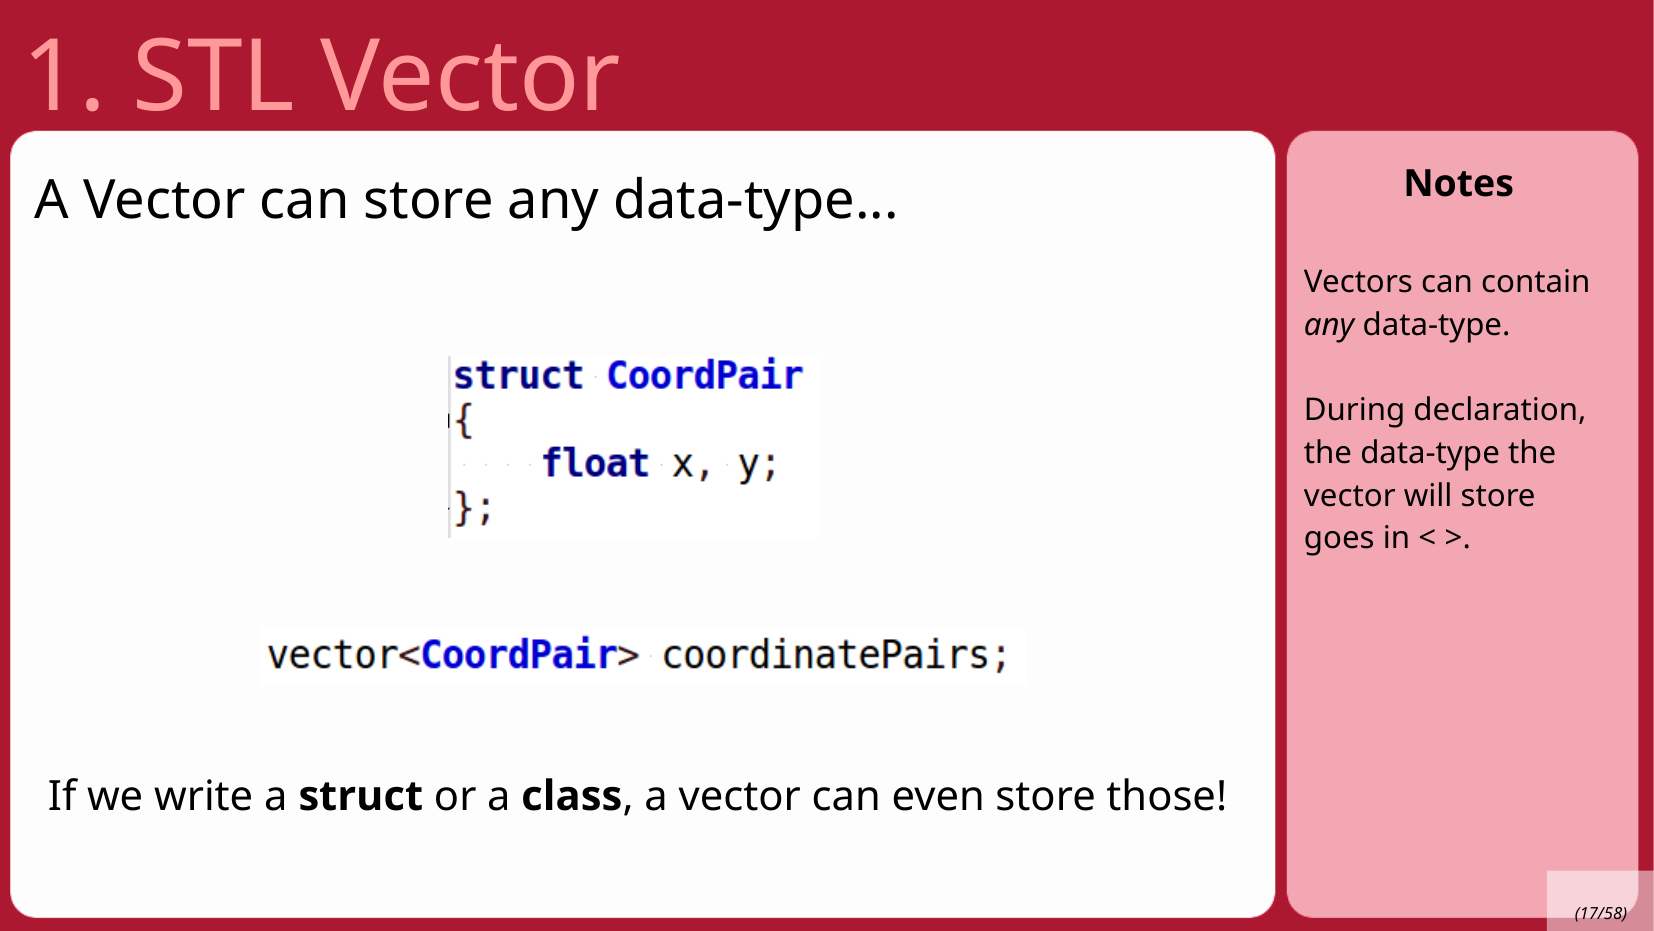

# 1. STL Vector
Notes
Vectors can contain any data-type.
During declaration, the data-type the vector will store goes in < >.
A Vector can store any data-type...
If we write a struct or a class, a vector can even store those!